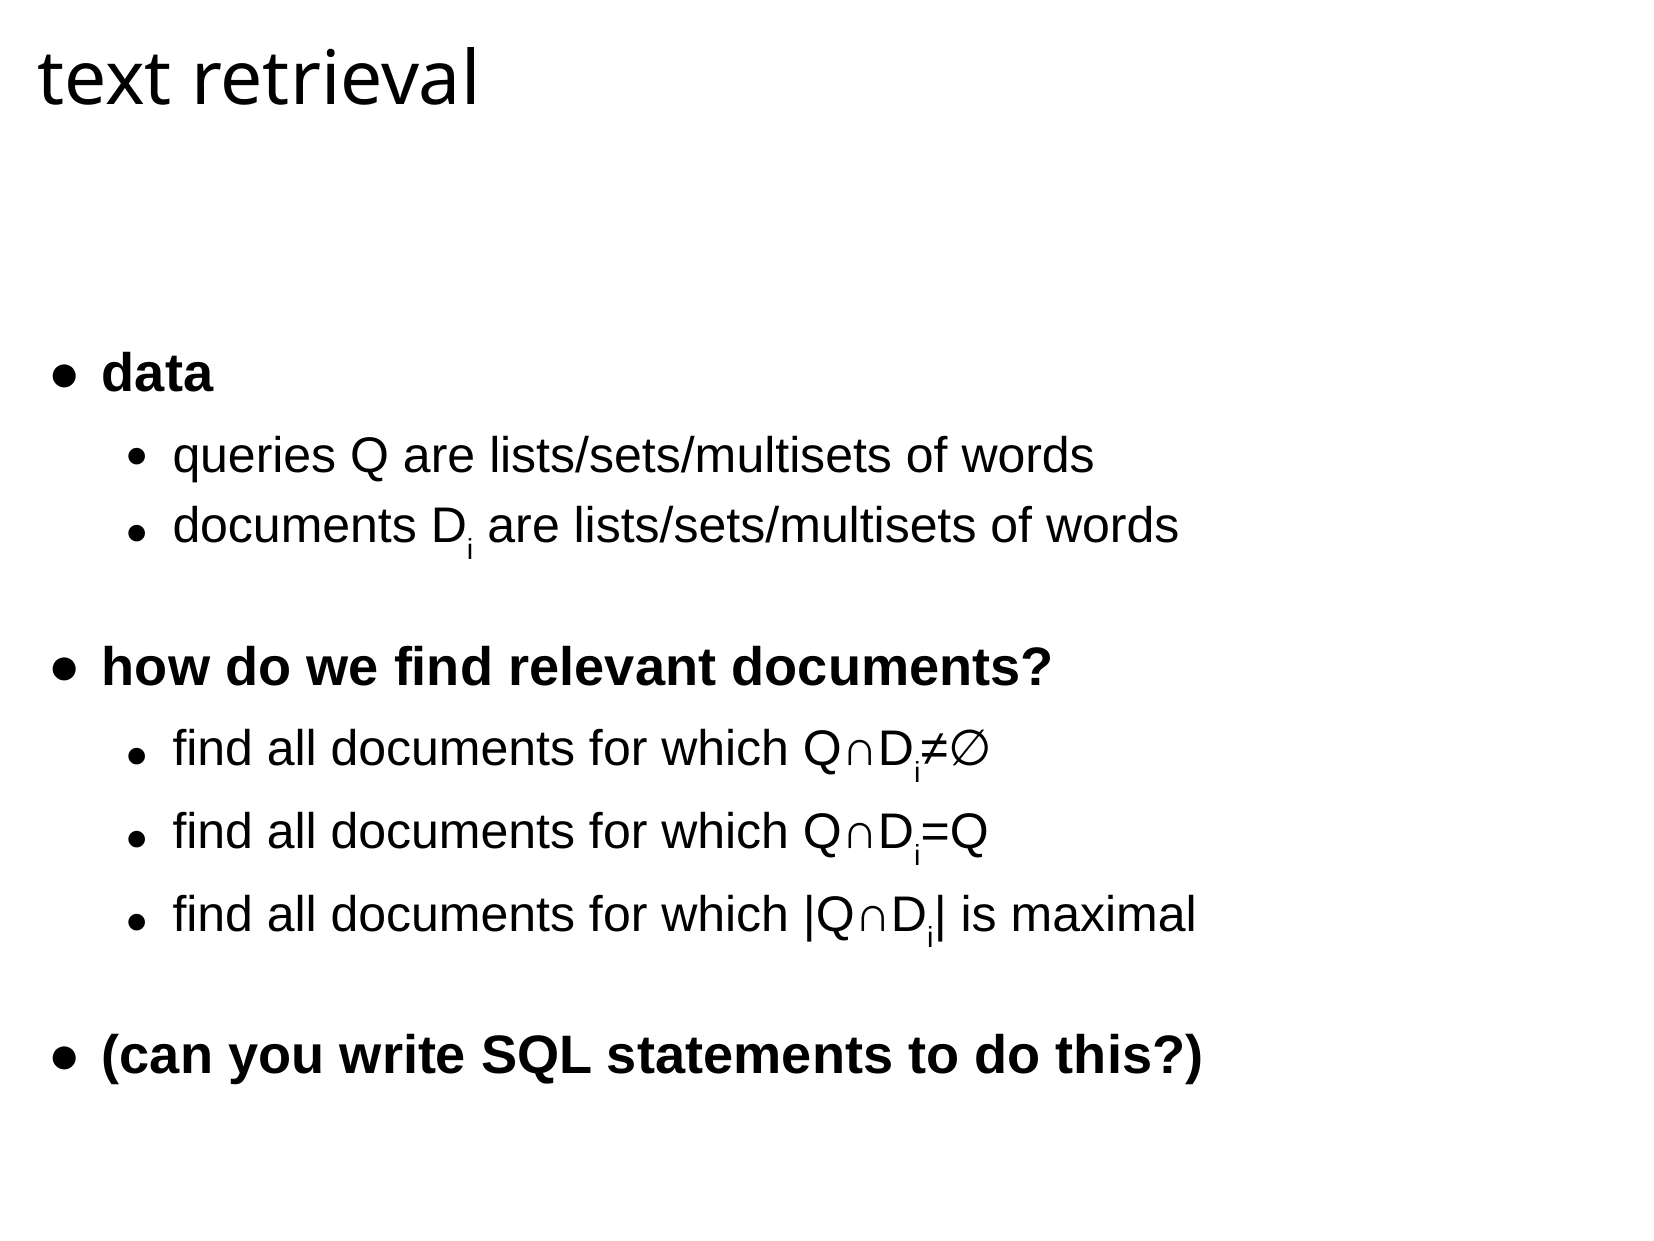

# text retrieval
data
queries Q are lists/sets/multisets of words
documents Di are lists/sets/multisets of words
how do we find relevant documents?
find all documents for which Q∩Di≠∅
find all documents for which Q∩Di=Q
find all documents for which |Q∩Di| is maximal
(can you write SQL statements to do this?)